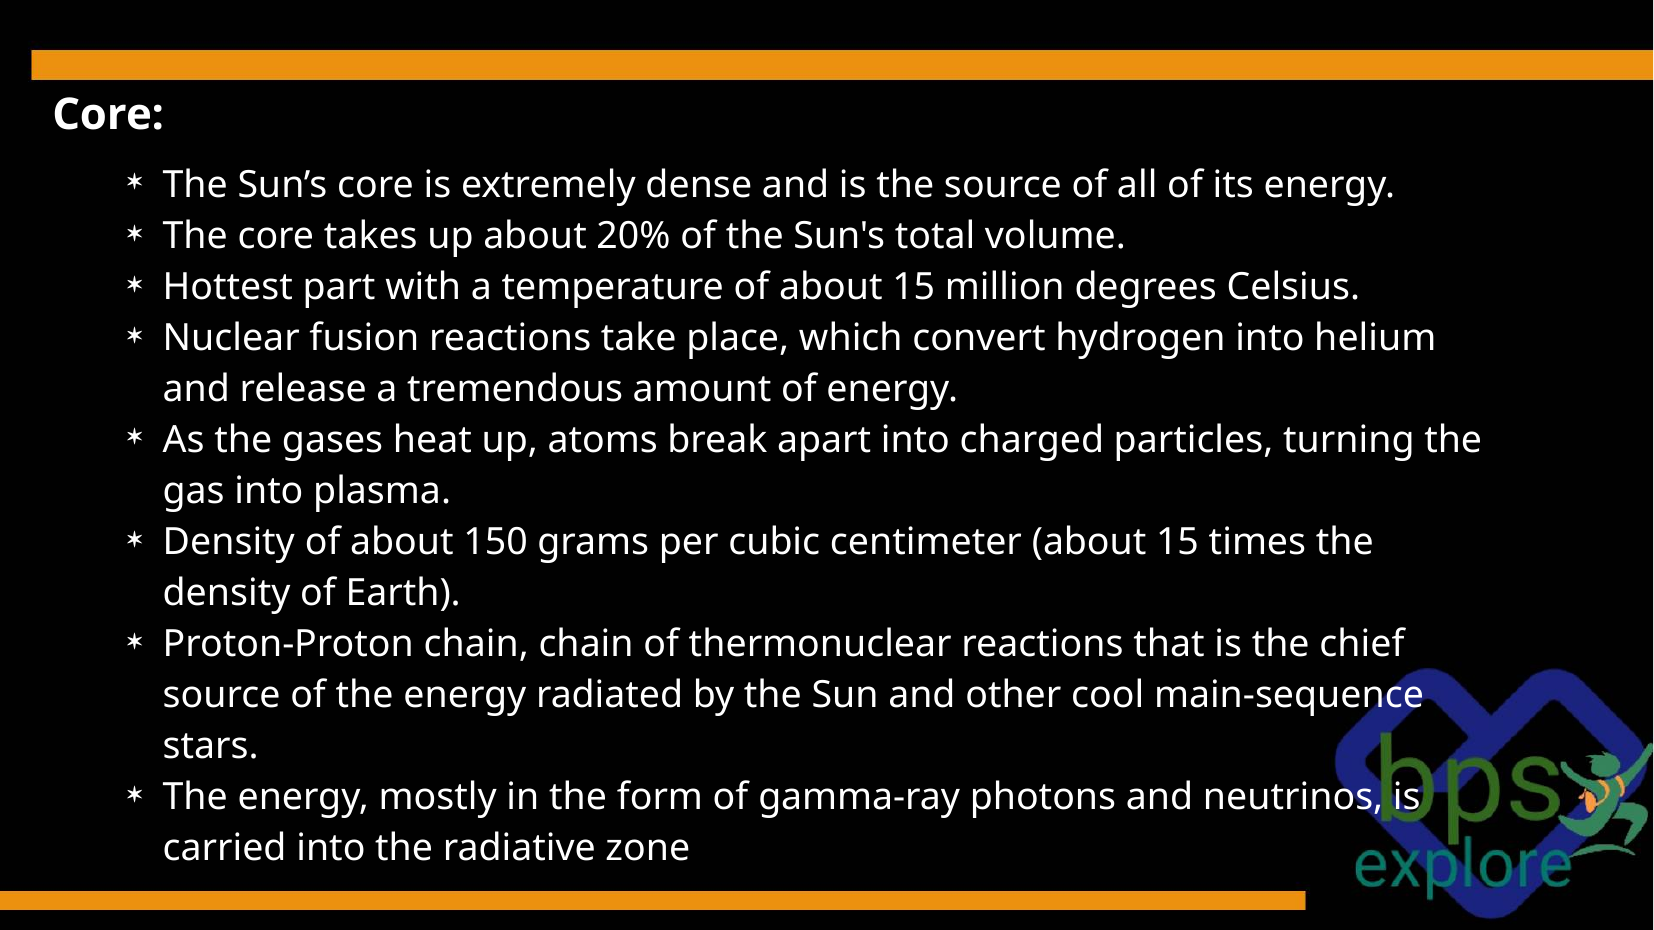

Core:
The Sun’s core is extremely dense and is the source of all of its energy.
The core takes up about 20% of the Sun's total volume.
Hottest part with a temperature of about 15 million degrees Celsius.
Nuclear fusion reactions take place, which convert hydrogen into helium and release a tremendous amount of energy.
As the gases heat up, atoms break apart into charged particles, turning the gas into plasma.
Density of about 150 grams per cubic centimeter (about 15 times the density of Earth).
Proton-Proton chain, chain of thermonuclear reactions that is the chief source of the energy radiated by the Sun and other cool main-sequence stars.
The energy, mostly in the form of gamma-ray photons and neutrinos, is carried into the radiative zone